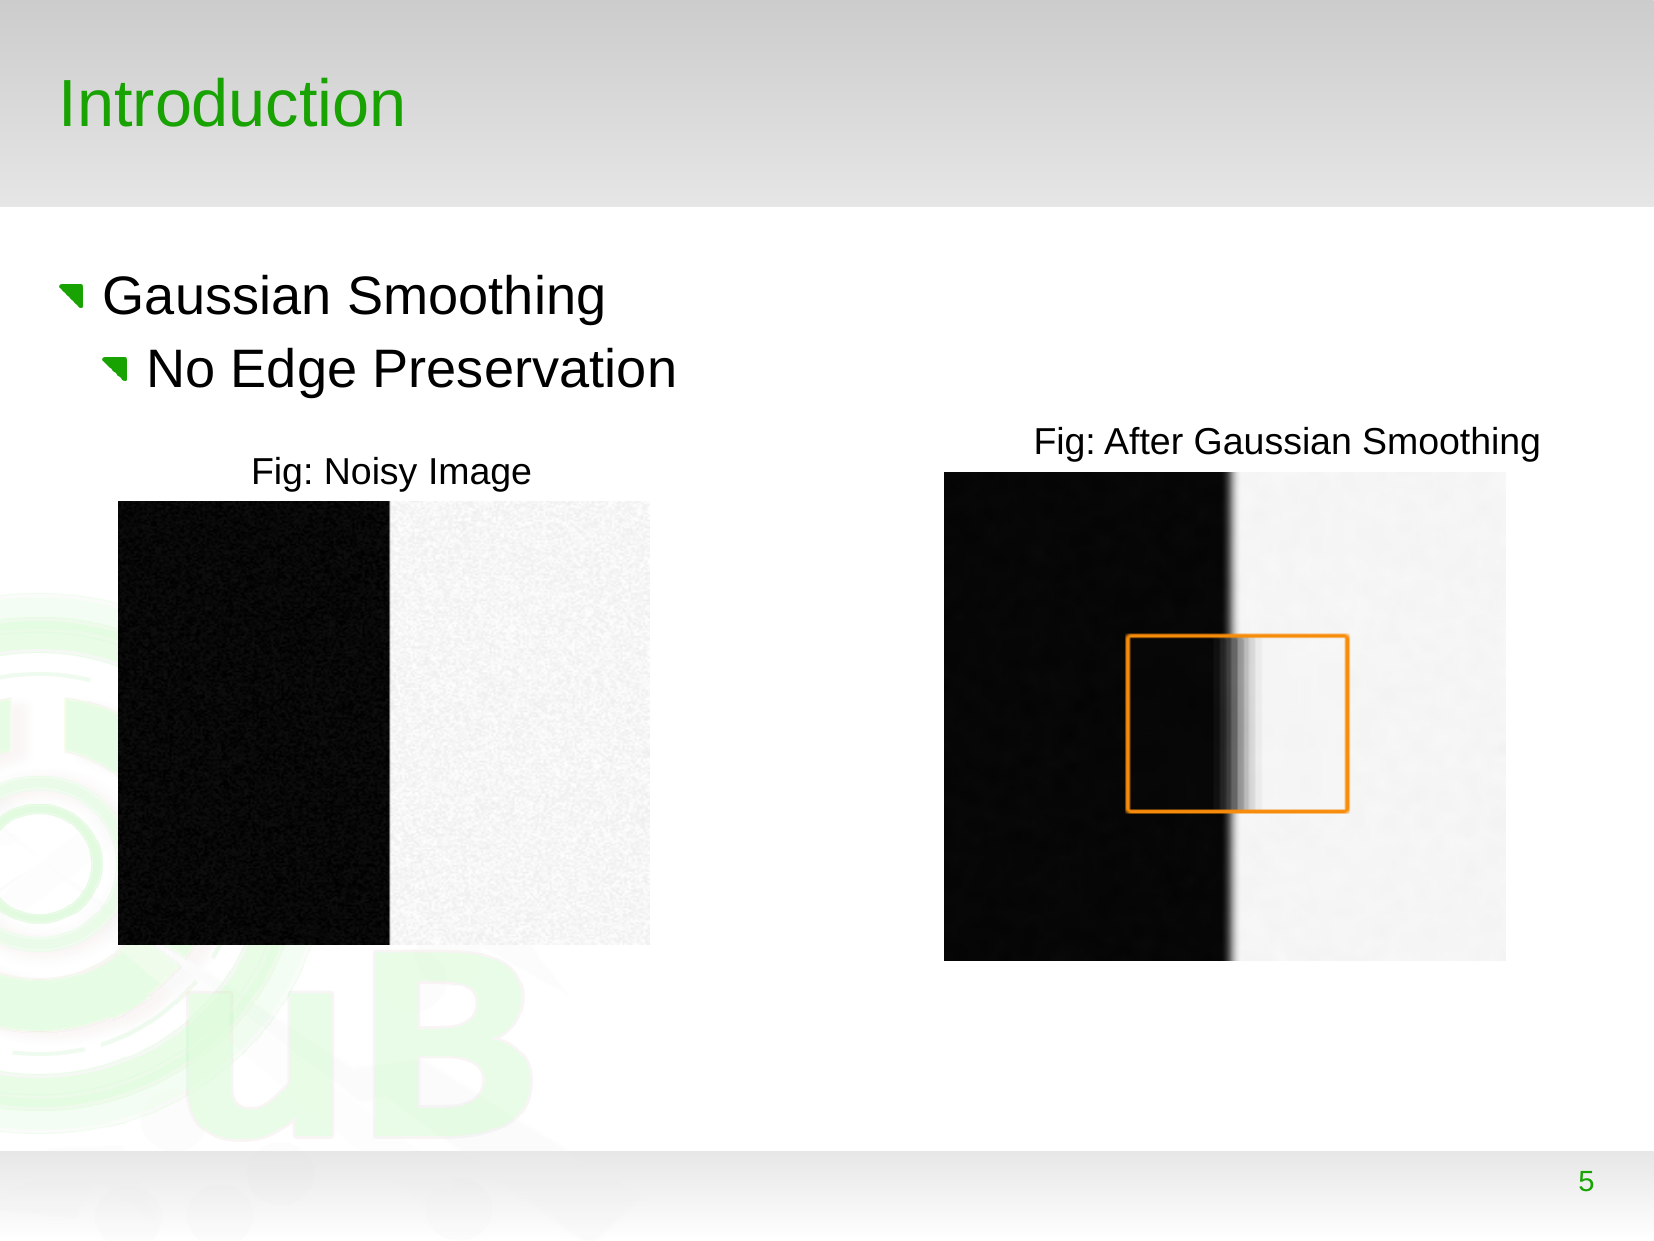

# Introduction
Gaussian Smoothing
No Edge Preservation
Fig: After Gaussian Smoothing
Fig: Noisy Image
5